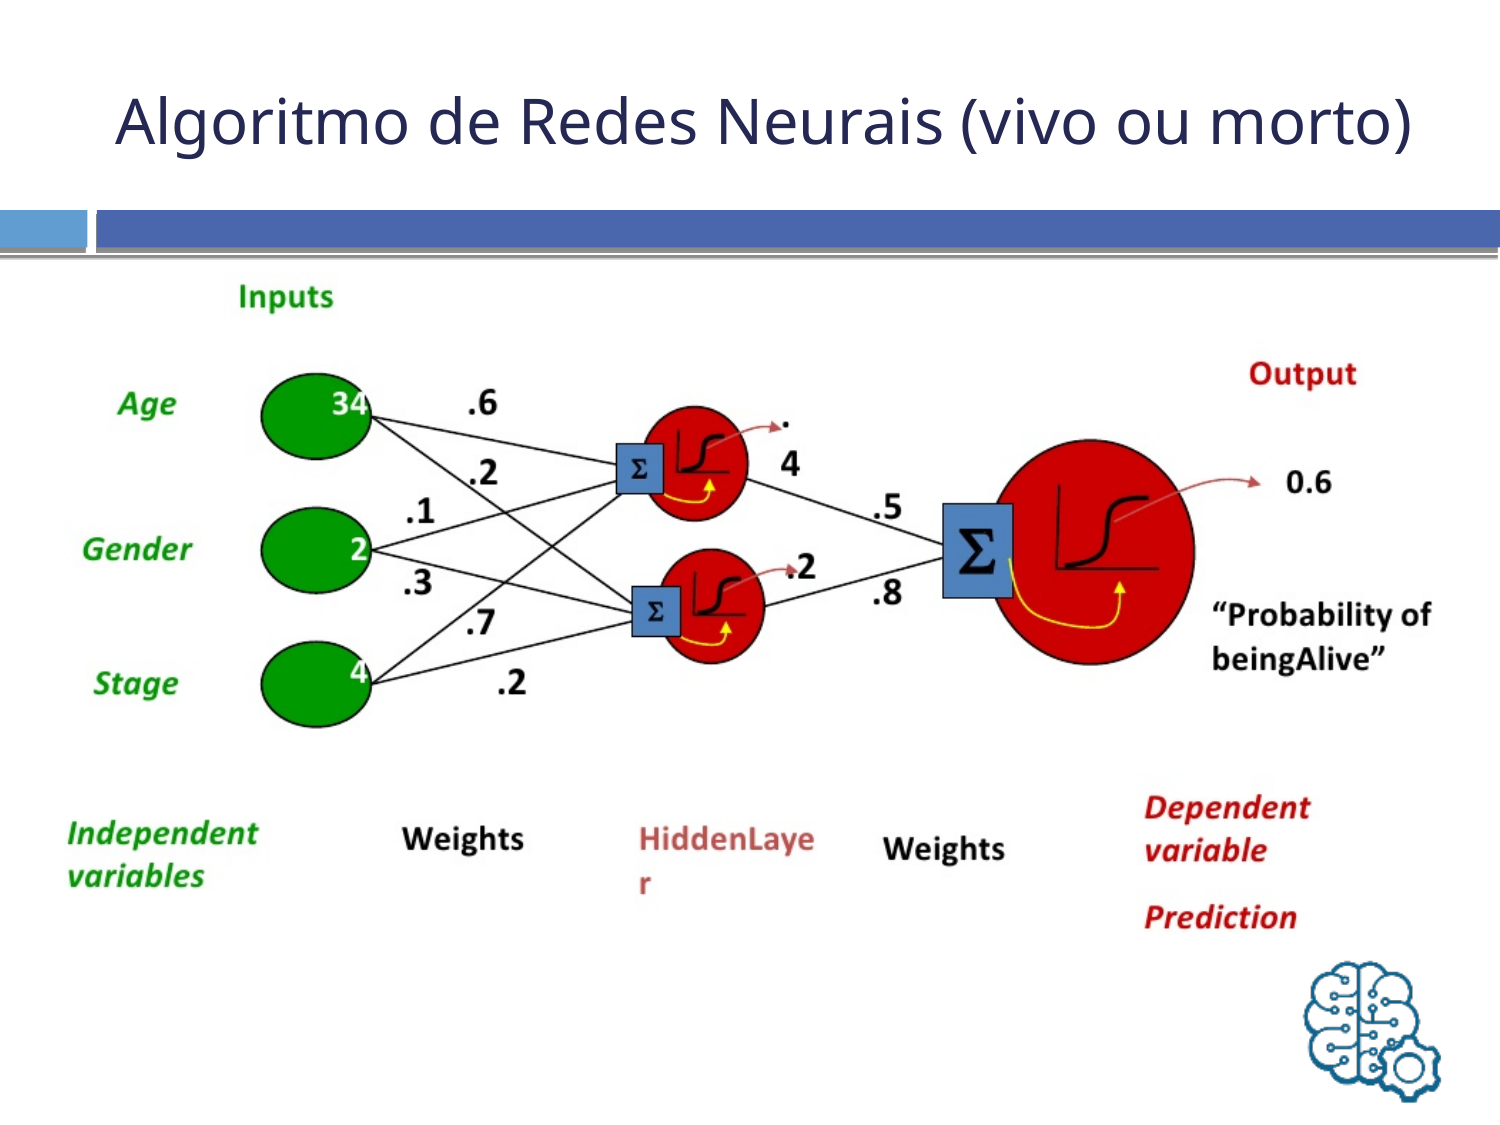

# Algoritmo de Redes Neurais (vivo ou morto)